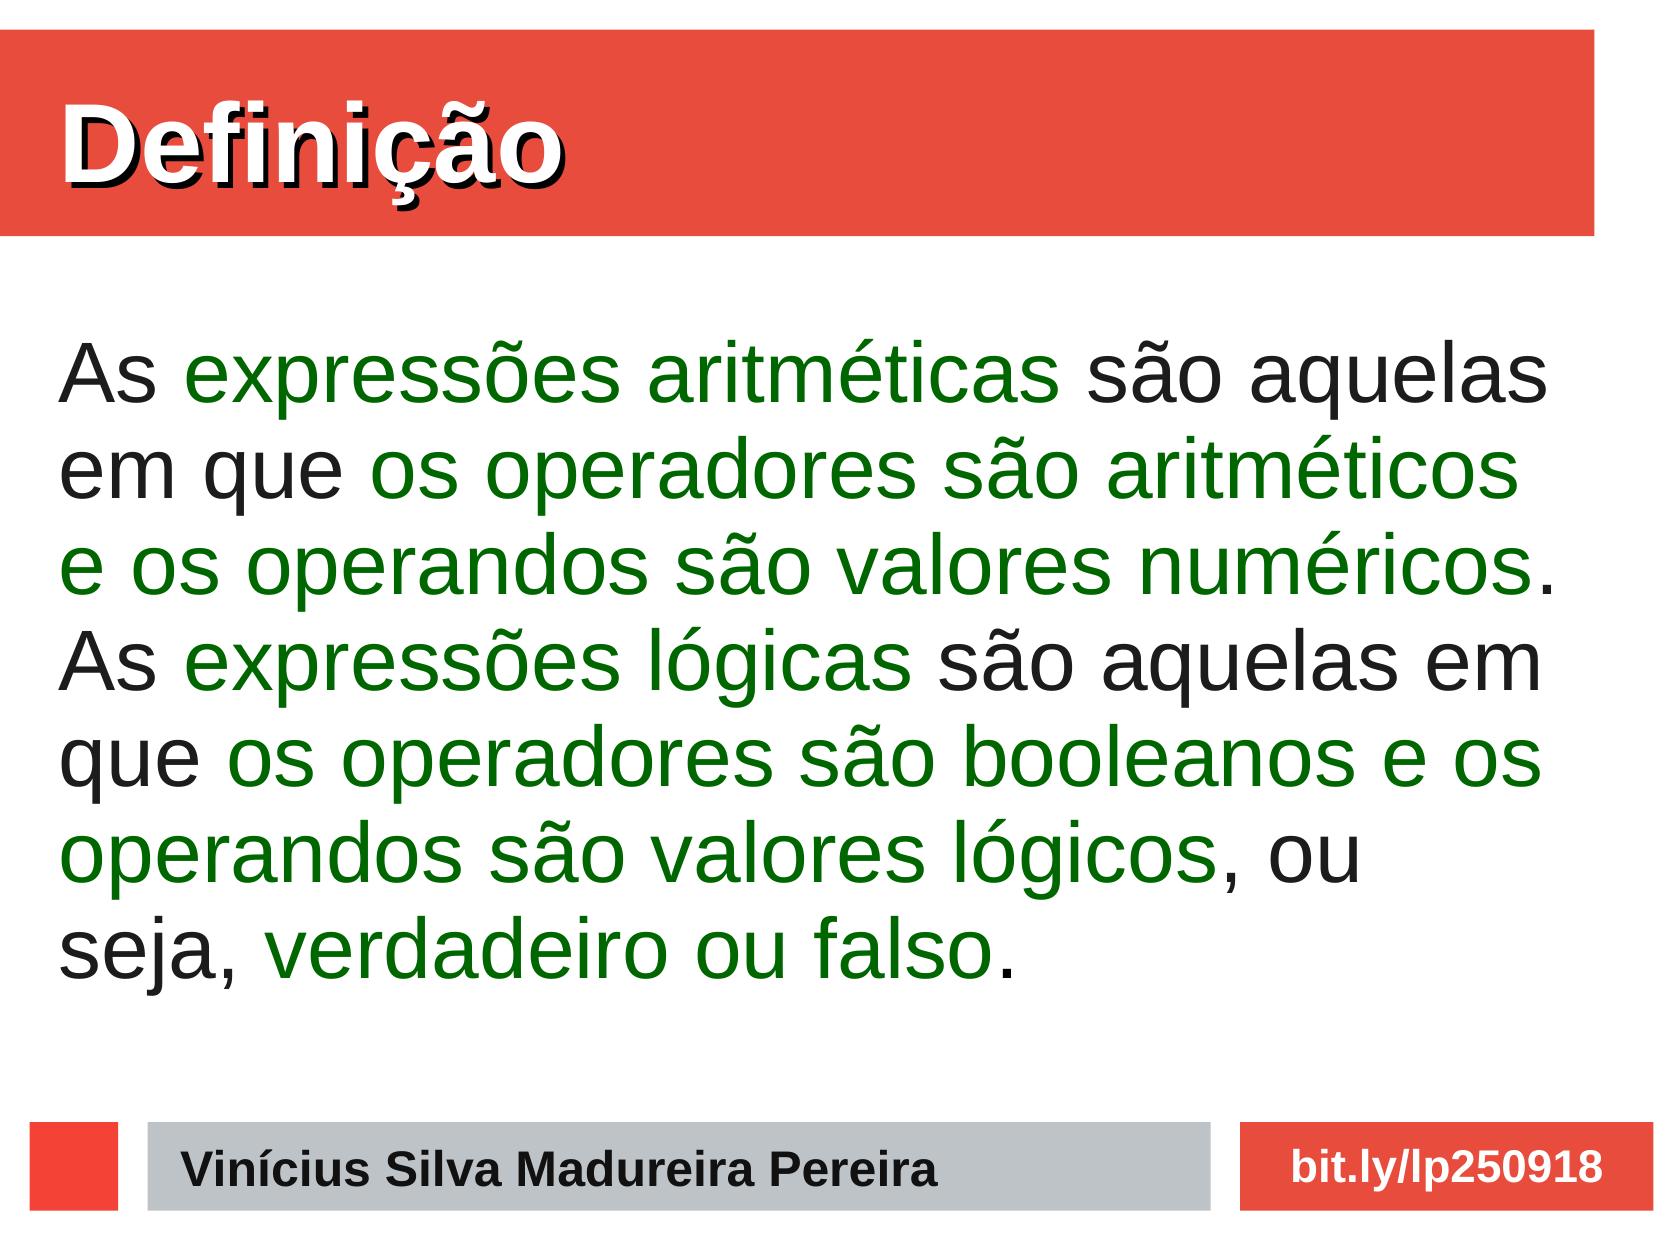

# Definição
As expressões aritméticas são aquelas em que os operadores são aritméticos e os operandos são valores numéricos. As expressões lógicas são aquelas em que os operadores são booleanos e os operandos são valores lógicos, ou seja, verdadeiro ou falso.
Vinícius Silva Madureira Pereira
bit.ly/lp250918